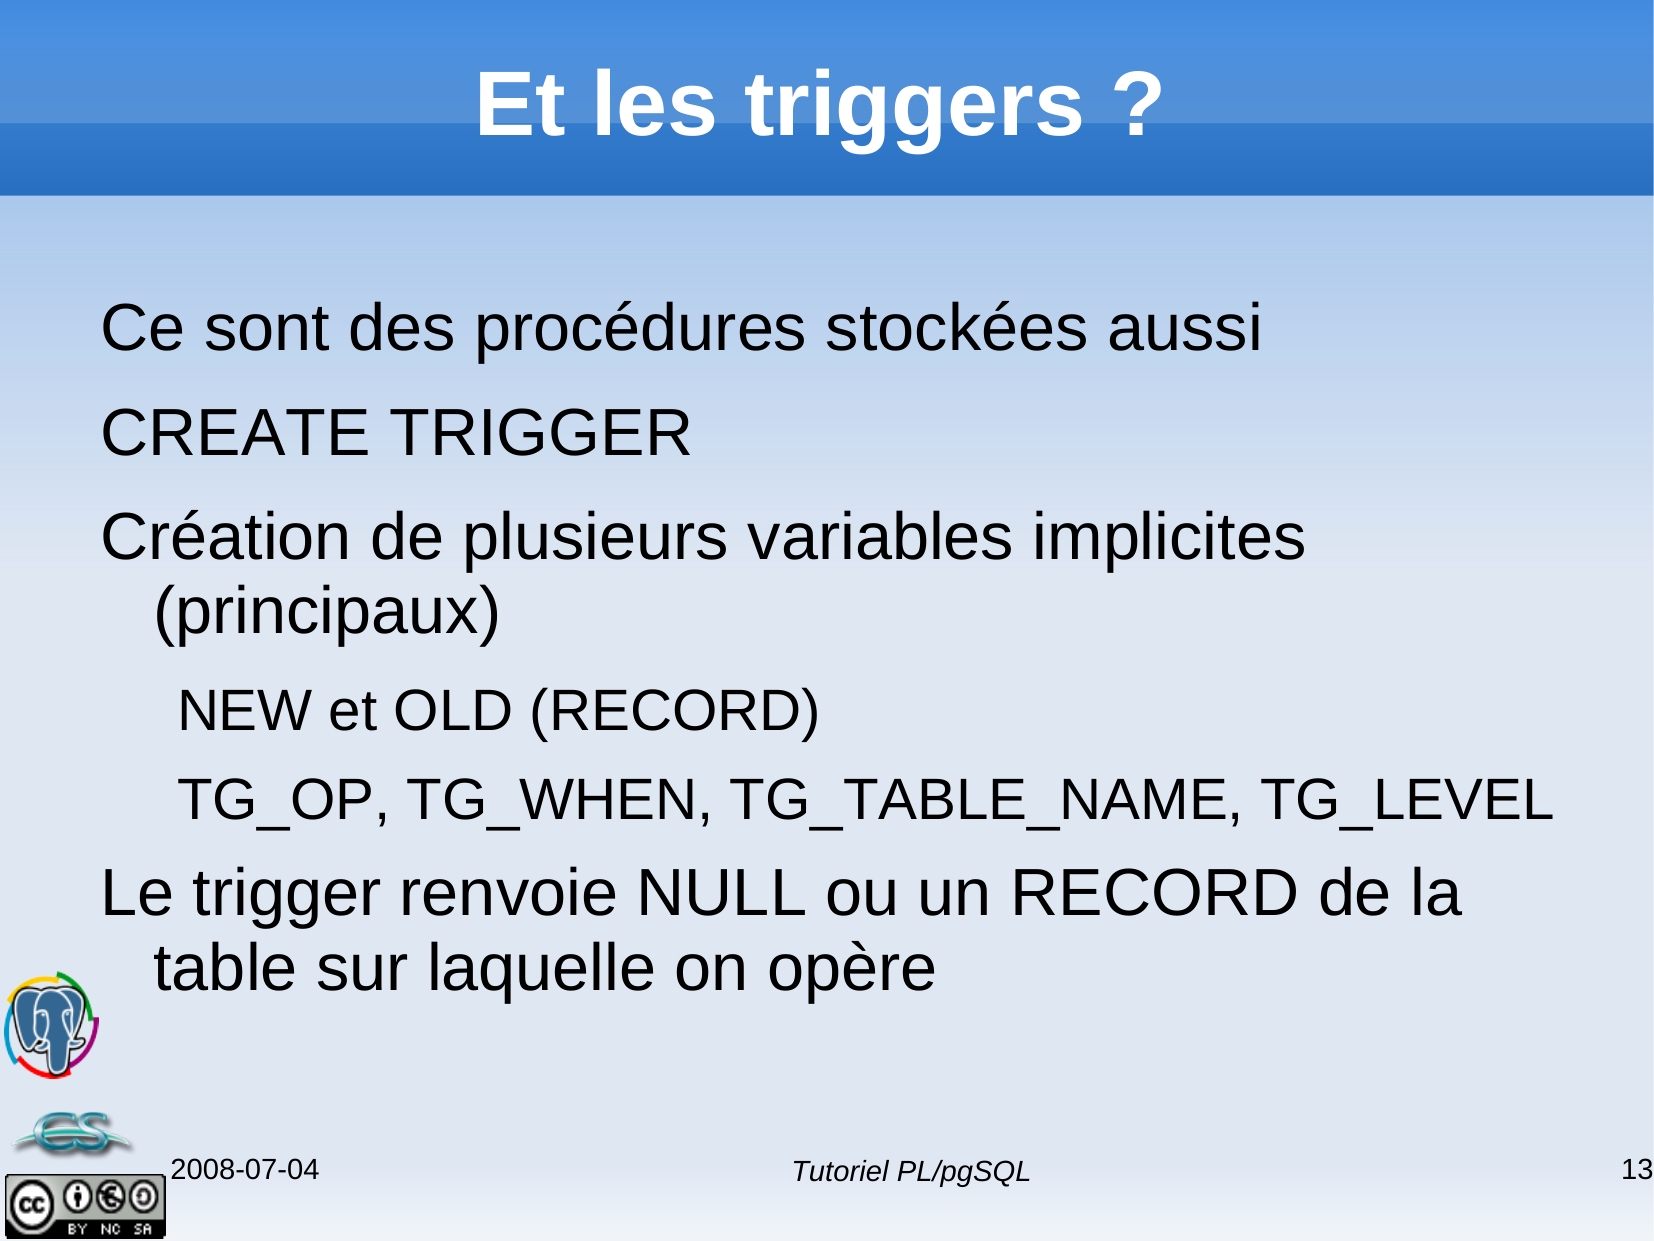

# Et les triggers ?
Ce sont des procédures stockées aussi
CREATE TRIGGER
Création de plusieurs variables implicites (principaux)
NEW et OLD (RECORD)
TG_OP, TG_WHEN, TG_TABLE_NAME, TG_LEVEL
Le trigger renvoie NULL ou un RECORD de la table sur laquelle on opère
2008-07-04
13
Tutoriel PL/pgSQL